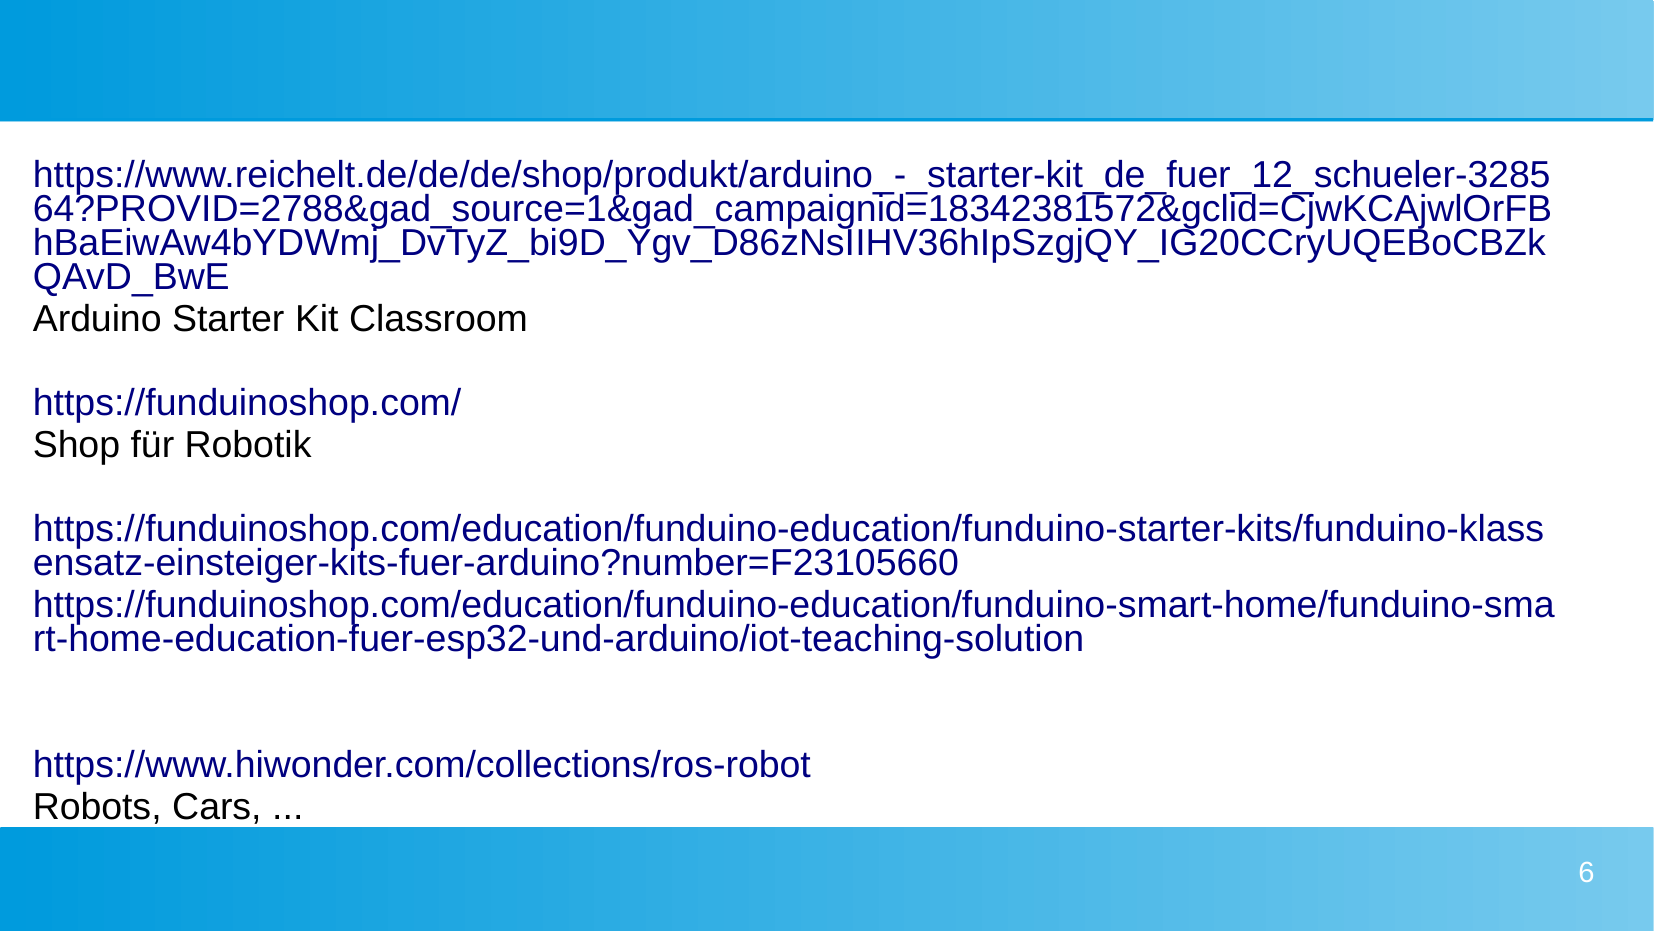

# Links
https://www.reichelt.de/de/de/shop/produkt/arduino_-_starter-kit_de_fuer_12_schueler-328564?PROVID=2788&gad_source=1&gad_campaignid=18342381572&gclid=CjwKCAjwlOrFBhBaEiwAw4bYDWmj_DvTyZ_bi9D_Ygv_D86zNsIIHV36hIpSzgjQY_IG20CCryUQEBoCBZkQAvD_BwE
Arduino Starter Kit Classroom
https://funduinoshop.com/
Shop für Robotik
https://funduinoshop.com/education/funduino-education/funduino-starter-kits/funduino-klassensatz-einsteiger-kits-fuer-arduino?number=F23105660
https://funduinoshop.com/education/funduino-education/funduino-smart-home/funduino-smart-home-education-fuer-esp32-und-arduino/iot-teaching-solution
https://www.hiwonder.com/collections/ros-robot
Robots, Cars, ...
6